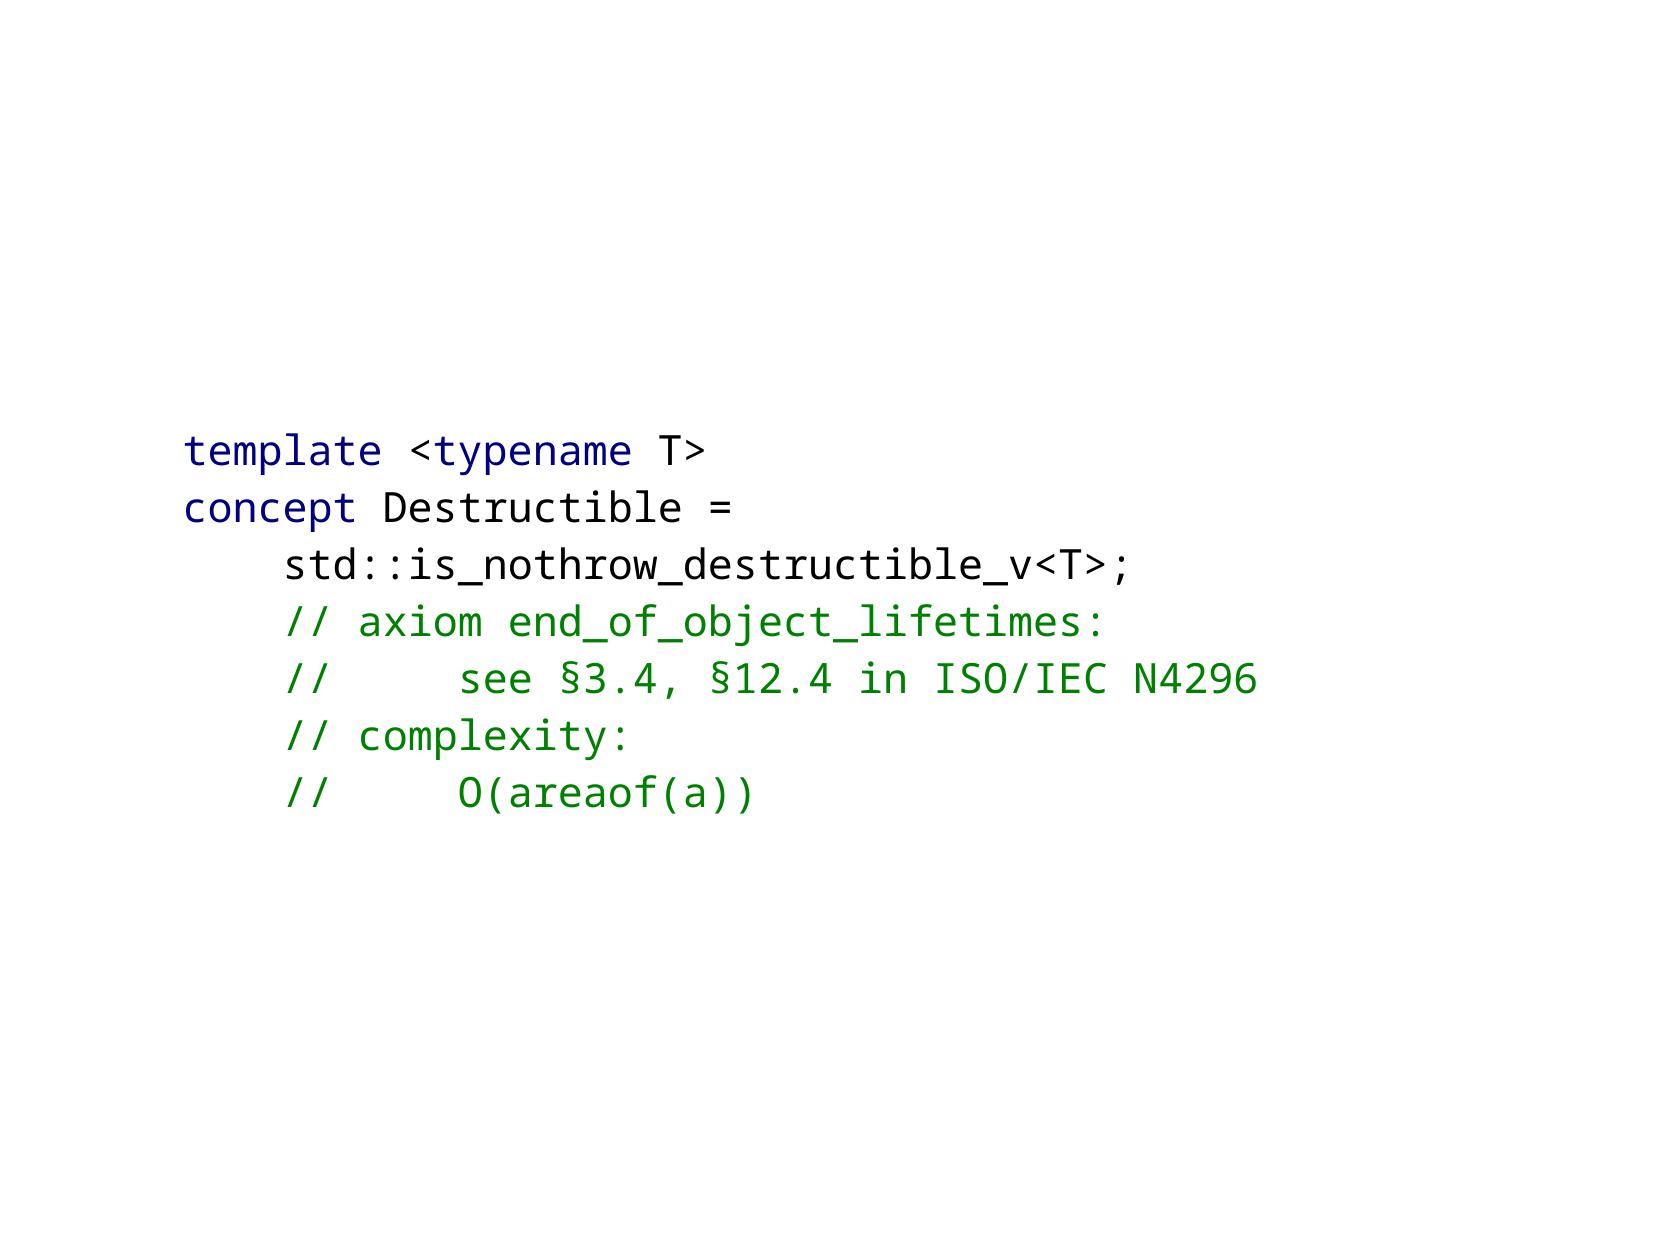

# template <typename T>
 concept Destructible =
 std::is_nothrow_destructible_v<T>;
 // axiom end_of_object_lifetimes:
 // see §3.4, §12.4 in ISO/IEC N4296
 // complexity:
 // O(areaof(a))